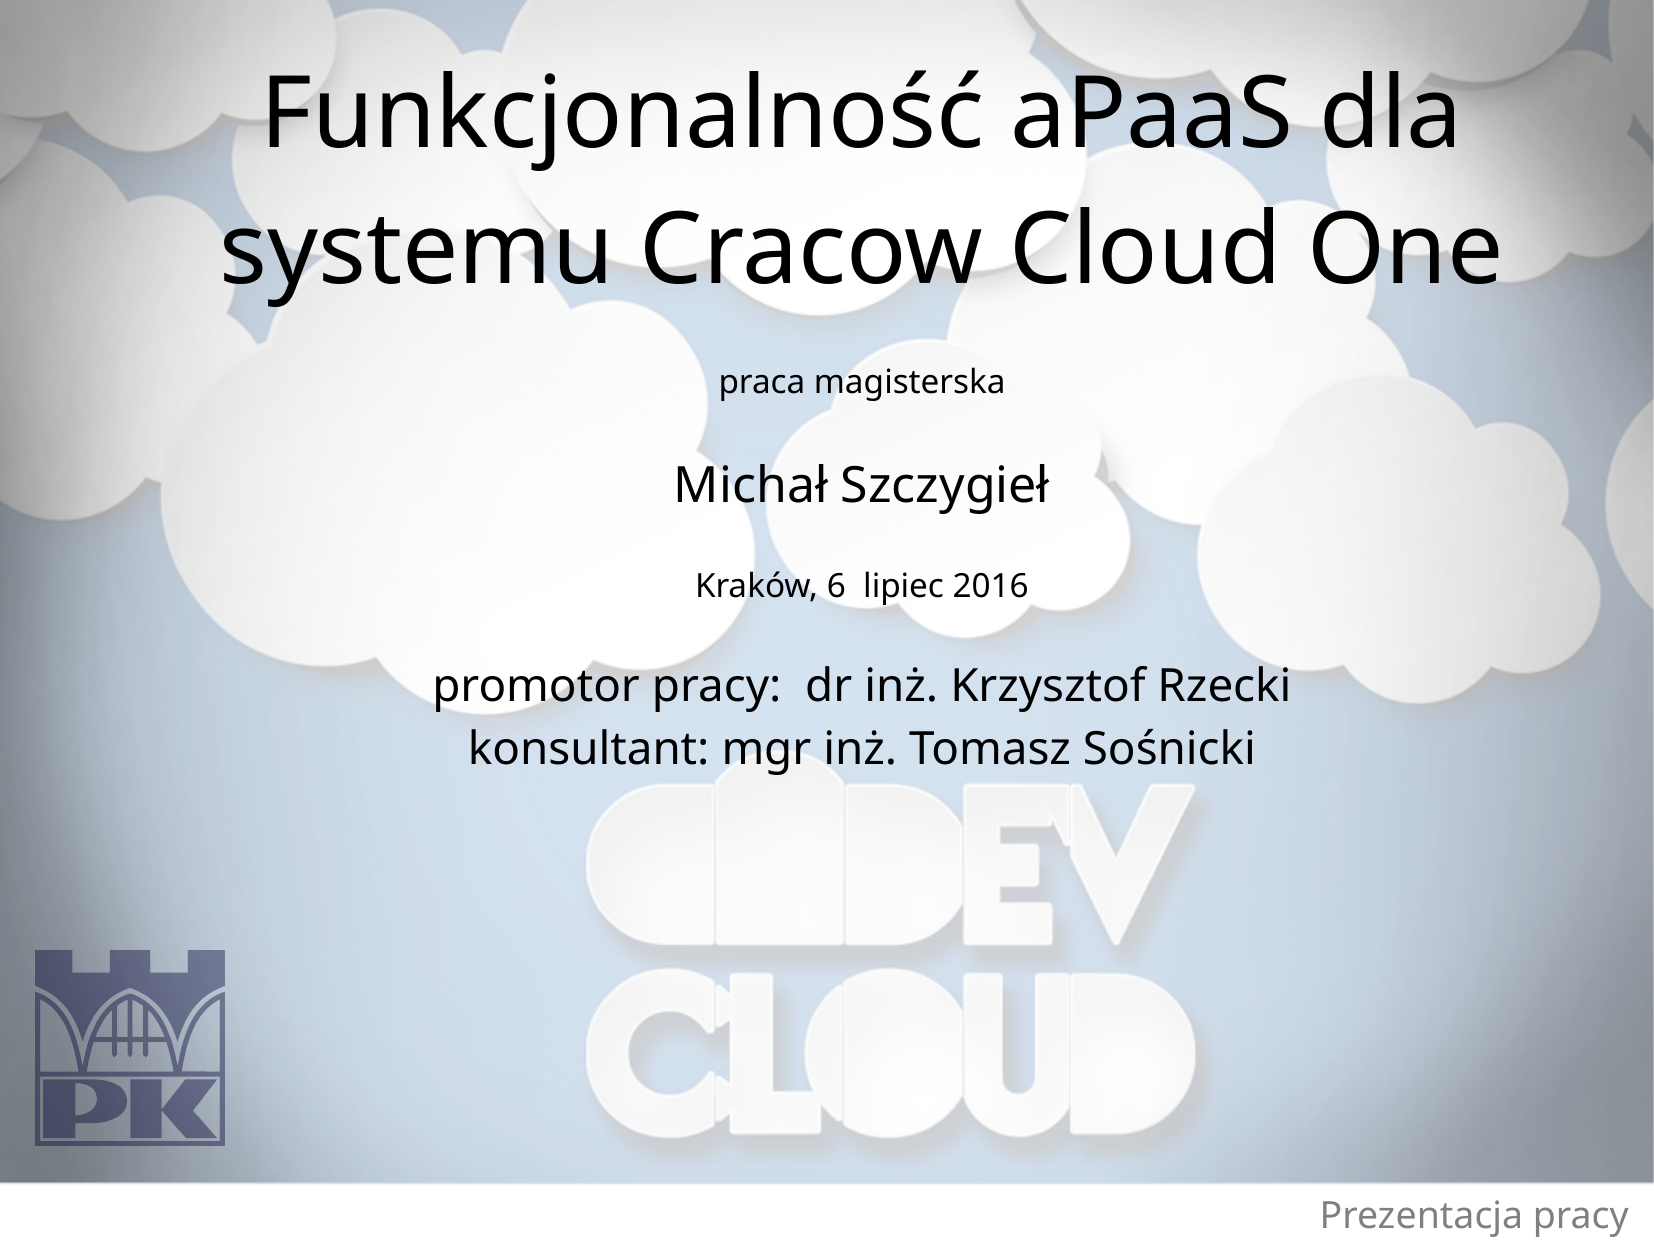

# Funkcjonalność aPaaS dla systemu Cracow Cloud One praca magisterska Michał Szczygieł Kraków, 6 lipiec 2016 promotor pracy: dr inż. Krzysztof Rzecki konsultant: mgr inż. Tomasz Sośnicki
Prezentacja pracy dyplomowej